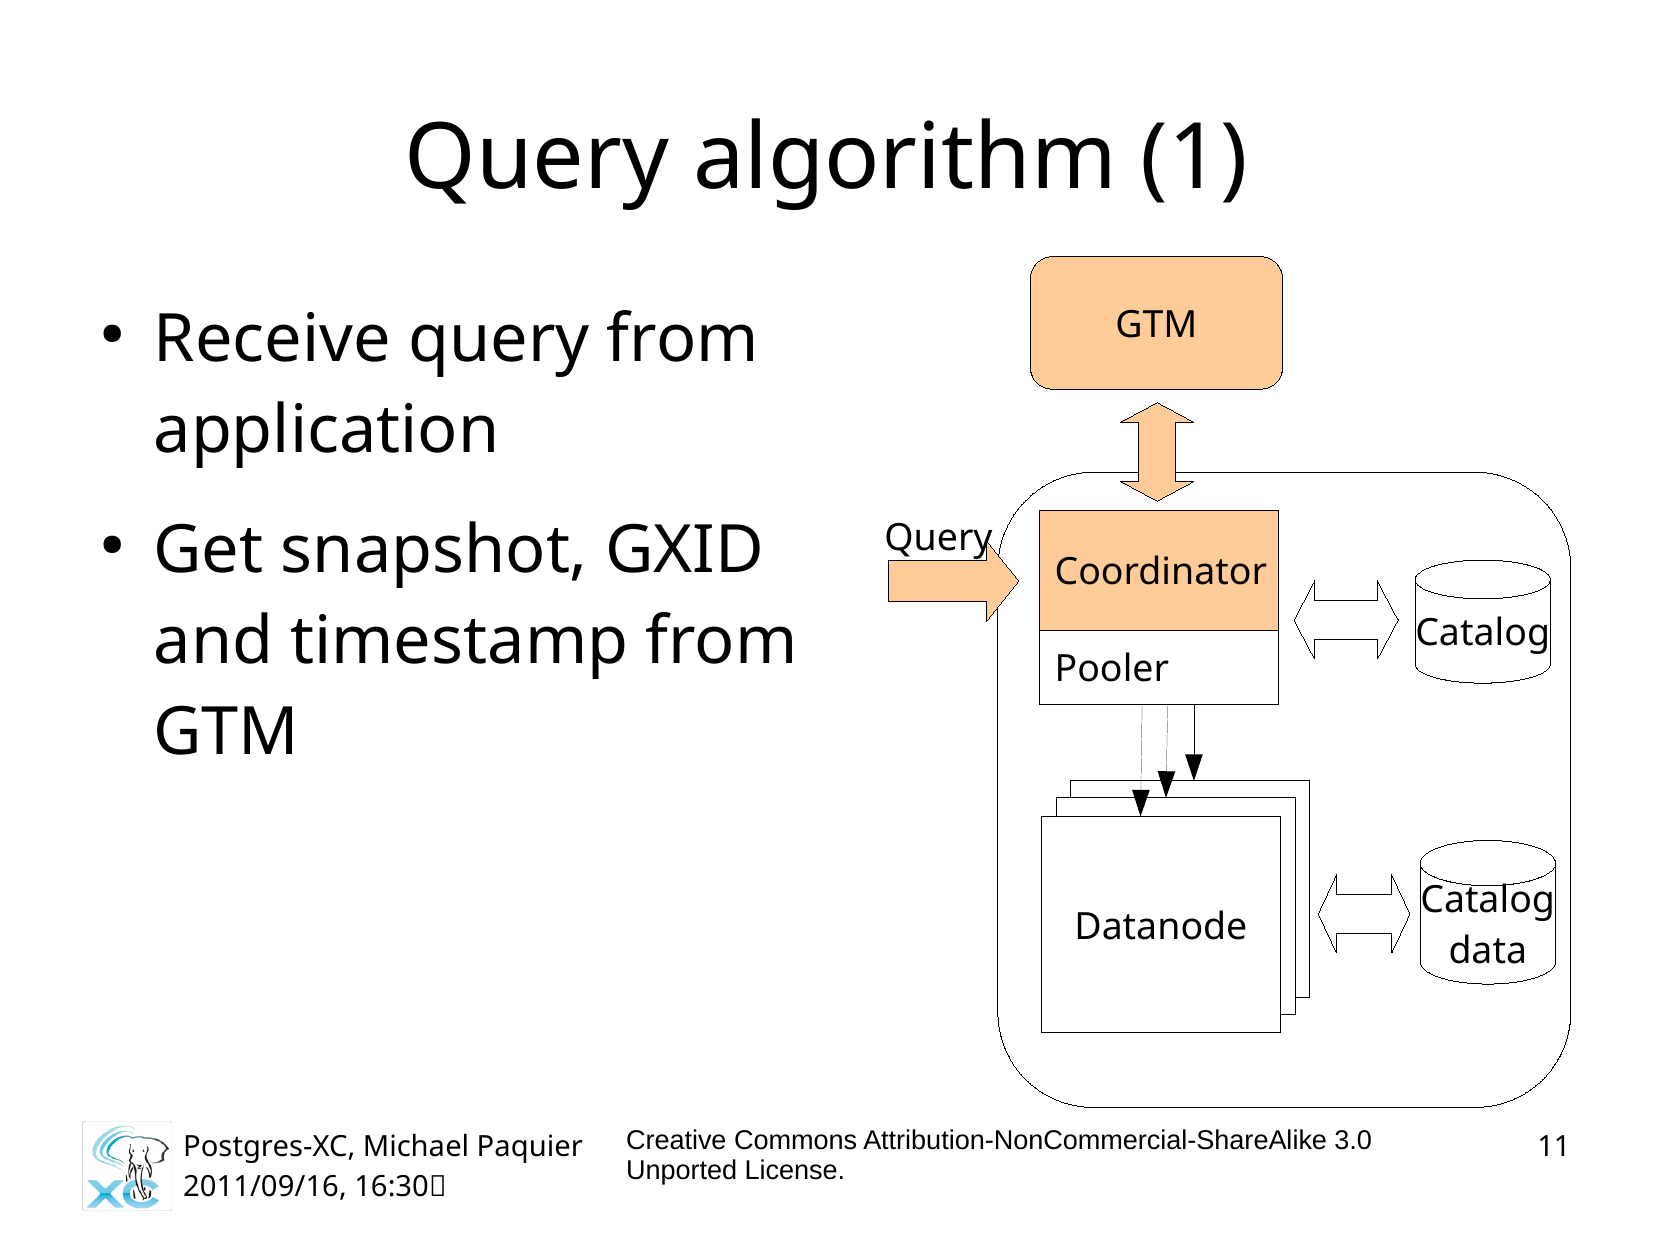

# Query algorithm (1)
GTM
Receive query from application
Get snapshot, GXID and timestamp from GTM
Query
Coordinator
Catalog
Pooler
Datanode
Datanode
Datanode
Catalog
data
11